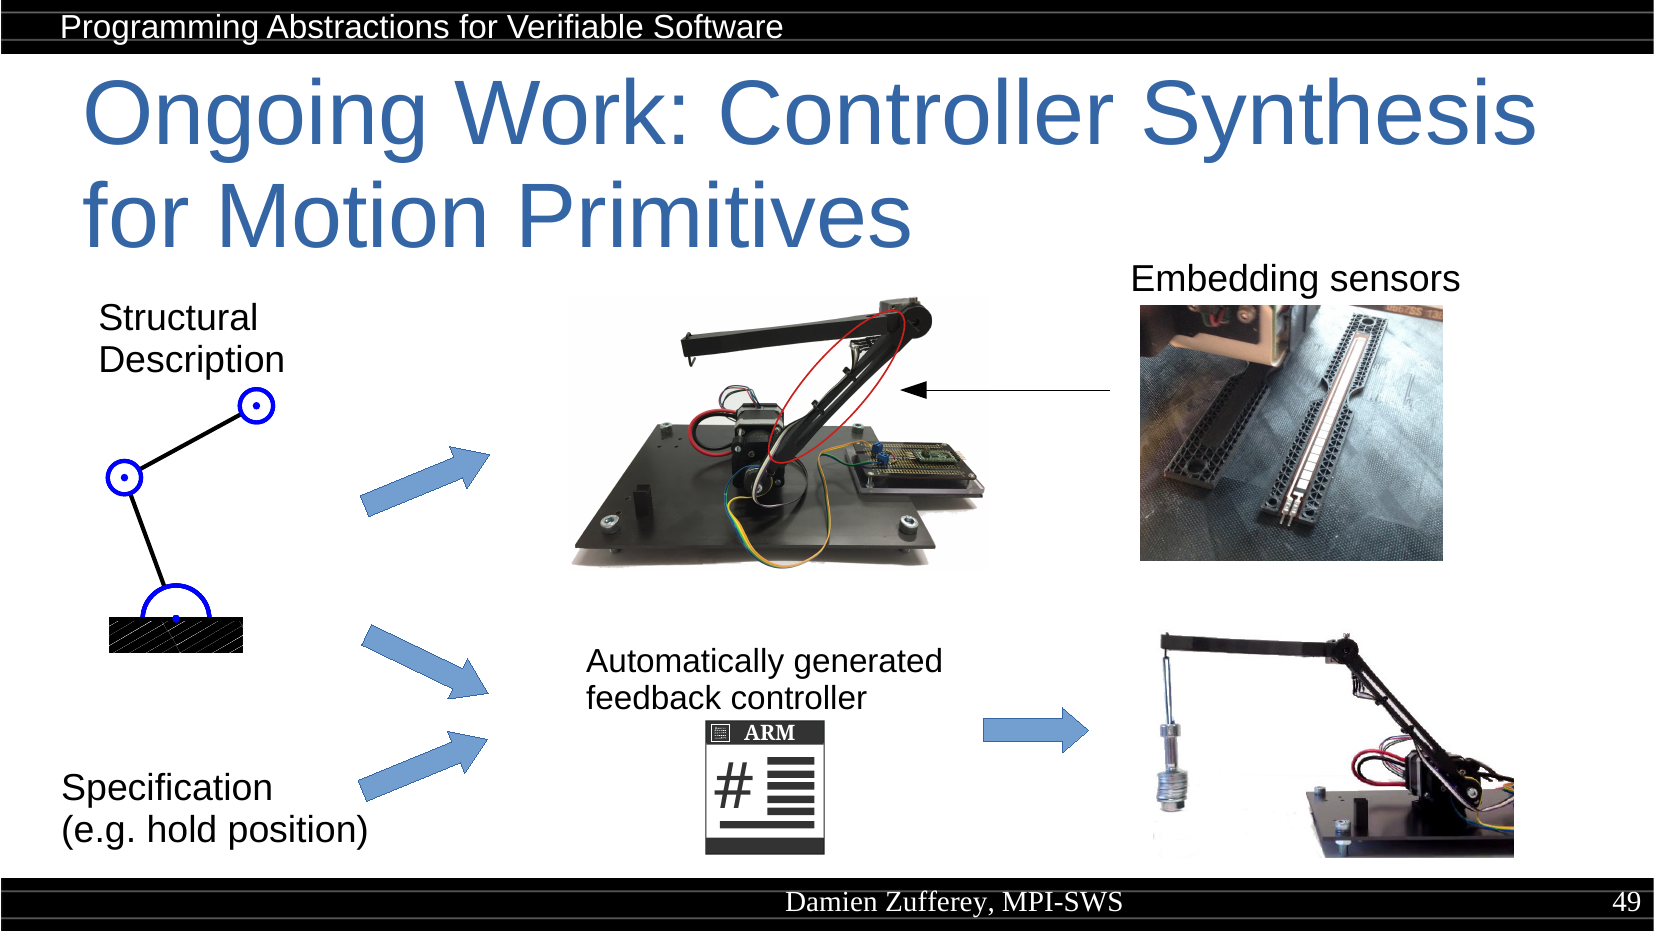

# Ongoing Work: Controller Synthesis for Motion Primitives
Embedding sensors
Structural
Description
Automatically generated
feedback controller
Specification
(e.g. hold position)